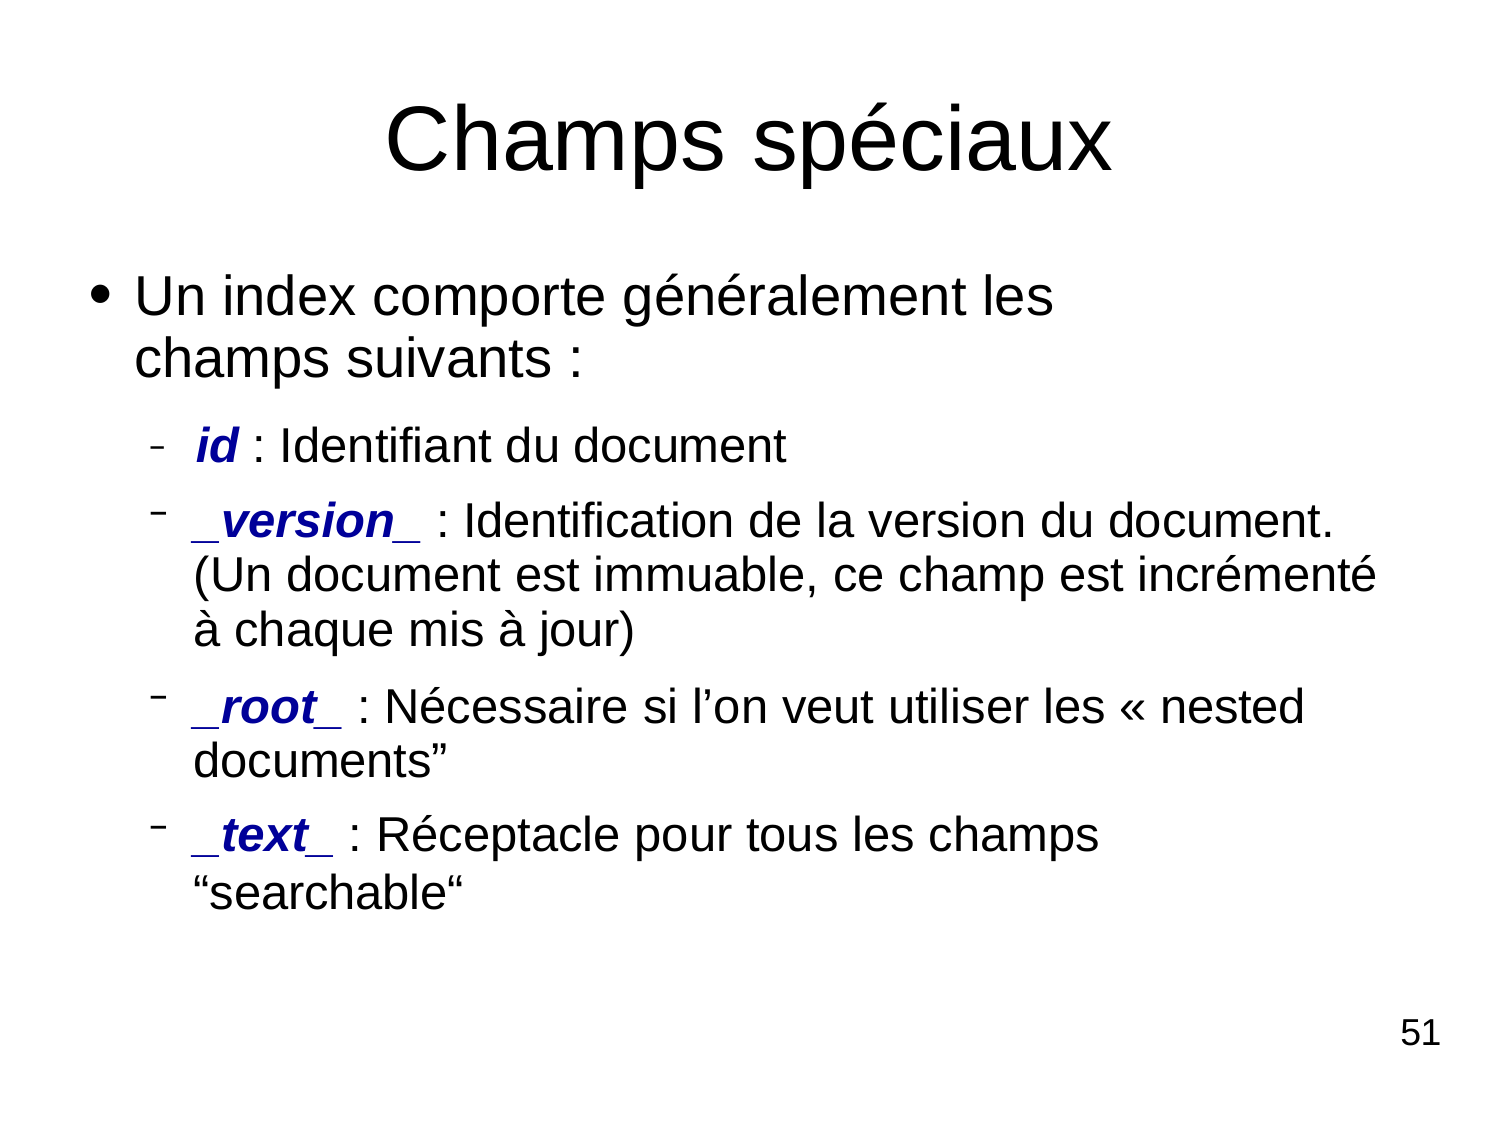

# Champs spéciaux
Un index comporte généralement les champs suivants :
●
–	id : Identifiant du document
_version_ : Identification de la version du document. (Un document est immuable, ce champ est incrémenté à chaque mis à jour)
_root_ : Nécessaire si l’on veut utiliser les « nested documents”
_text_ : Réceptacle pour tous les champs “searchable“
–
–
–
51